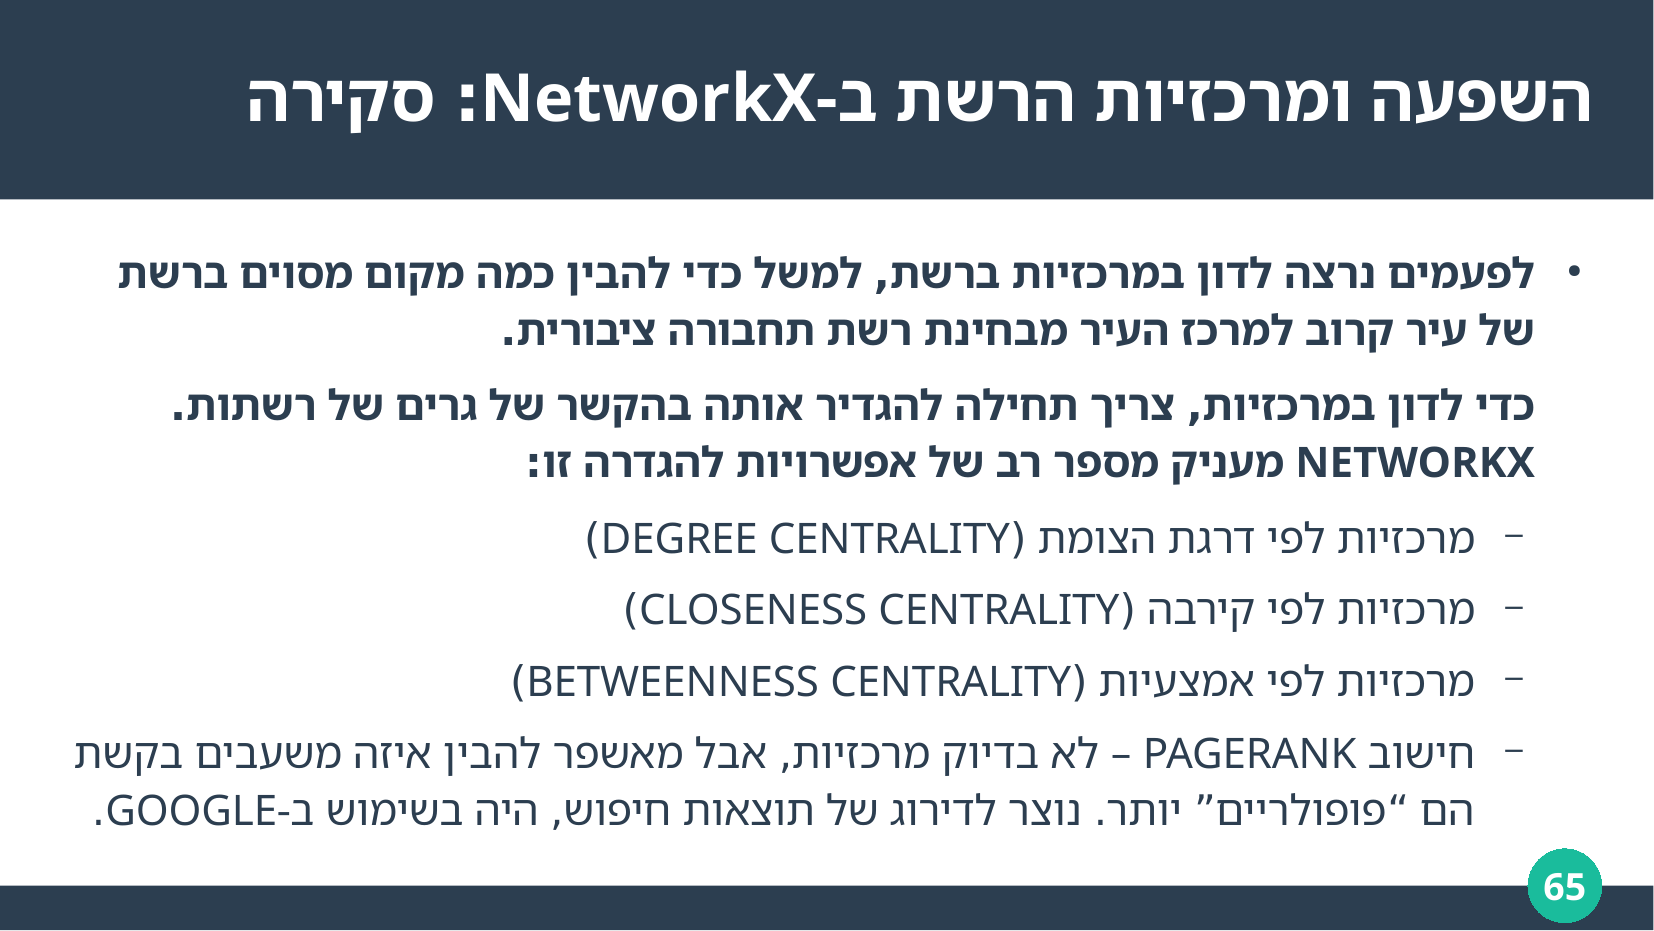

# השפעה ומרכזיות הרשת ב-NetworkX: סקירה
לפעמים נרצה לדון במרכזיות ברשת, למשל כדי להבין כמה מקום מסוים ברשת של עיר קרוב למרכז העיר מבחינת רשת תחבורה ציבורית.
כדי לדון במרכזיות, צריך תחילה להגדיר אותה בהקשר של גרים של רשתות. NETWORKX מעניק מספר רב של אפשרויות להגדרה זו:
מרכזיות לפי דרגת הצומת (DEGREE CENTRALITY)
מרכזיות לפי קירבה (CLOSENESS CENTRALITY)
מרכזיות לפי אמצעיות (BETWEENNESS CENTRALITY)
חישוב PAGERANK – לא בדיוק מרכזיות, אבל מאשפר להבין איזה משעבים בקשת הם “פופולריים” יותר. נוצר לדירוג של תוצאות חיפוש, היה בשימוש ב-GOOGLE.
65